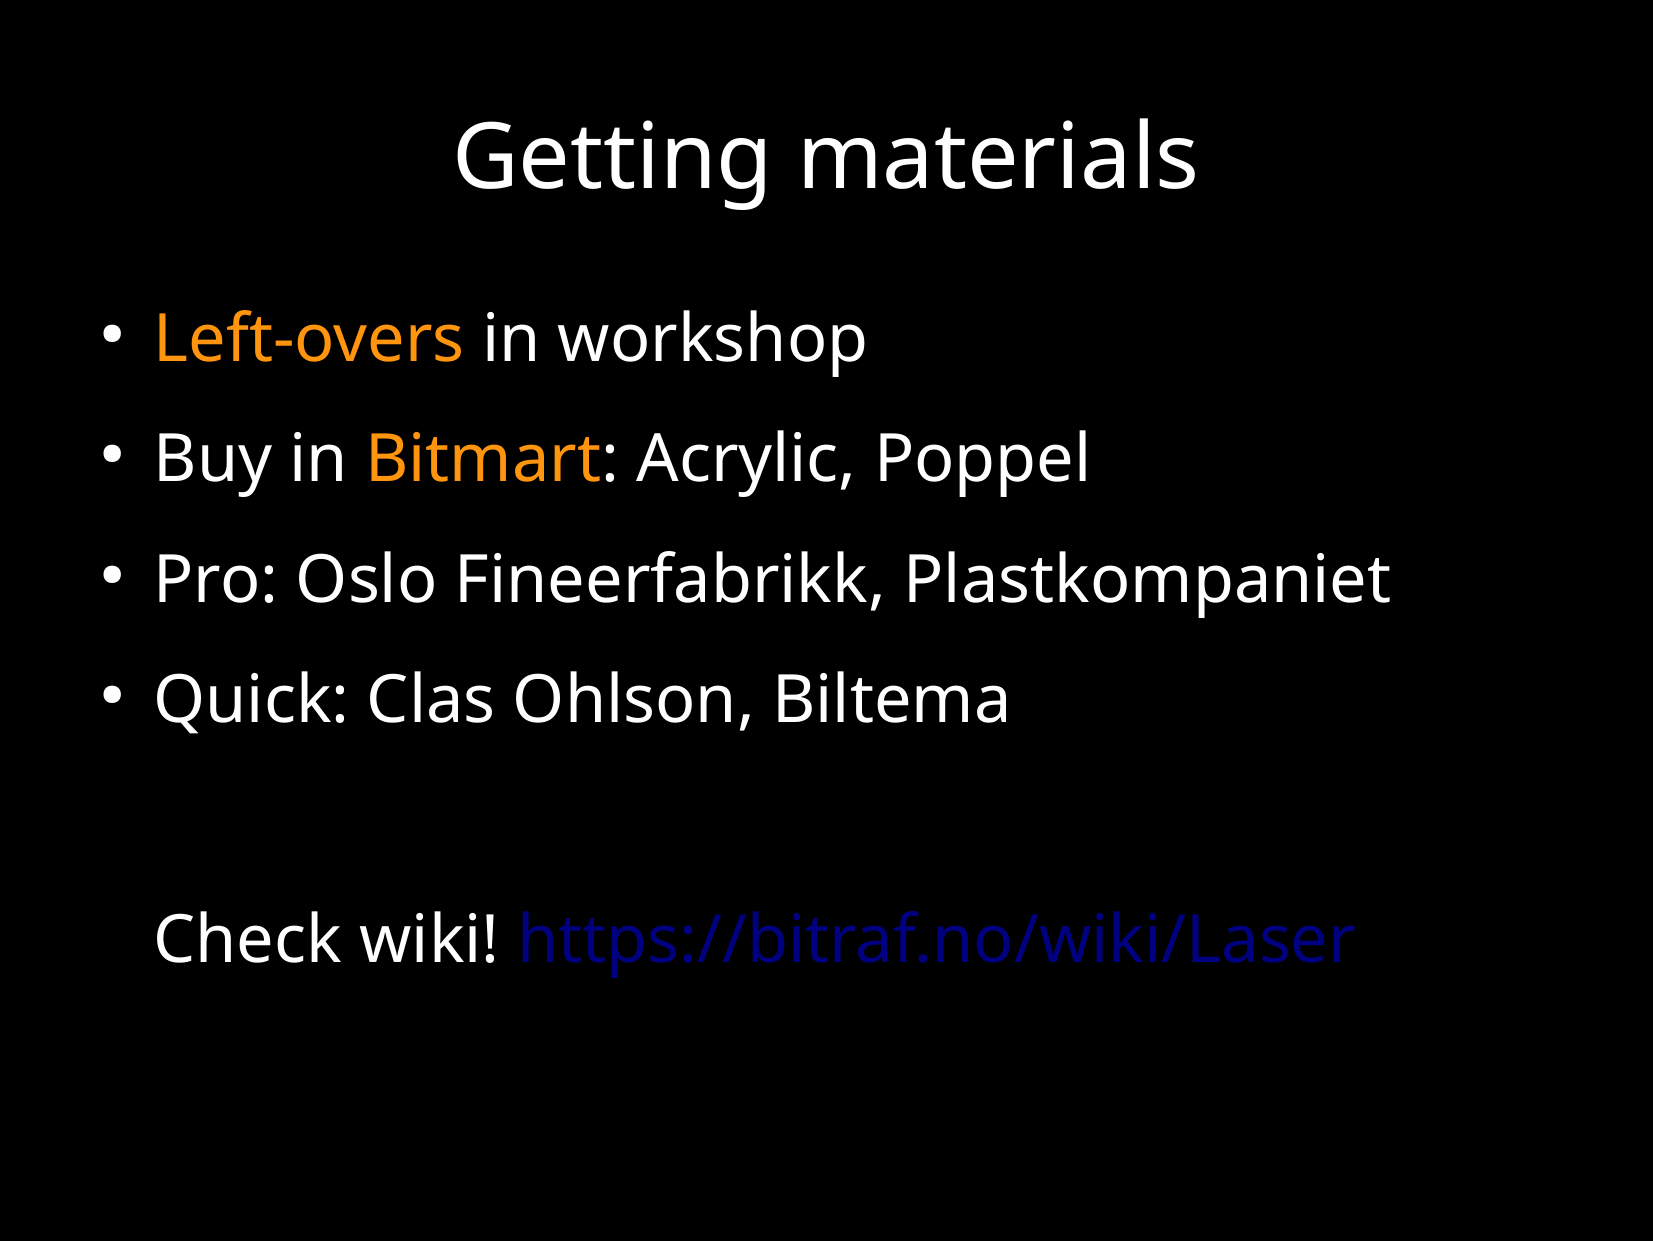

# Getting materials
Left-overs in workshop
Buy in Bitmart: Acrylic, Poppel
Pro: Oslo Fineerfabrikk, Plastkompaniet
Quick: Clas Ohlson, Biltema
Check wiki! https://bitraf.no/wiki/Laser